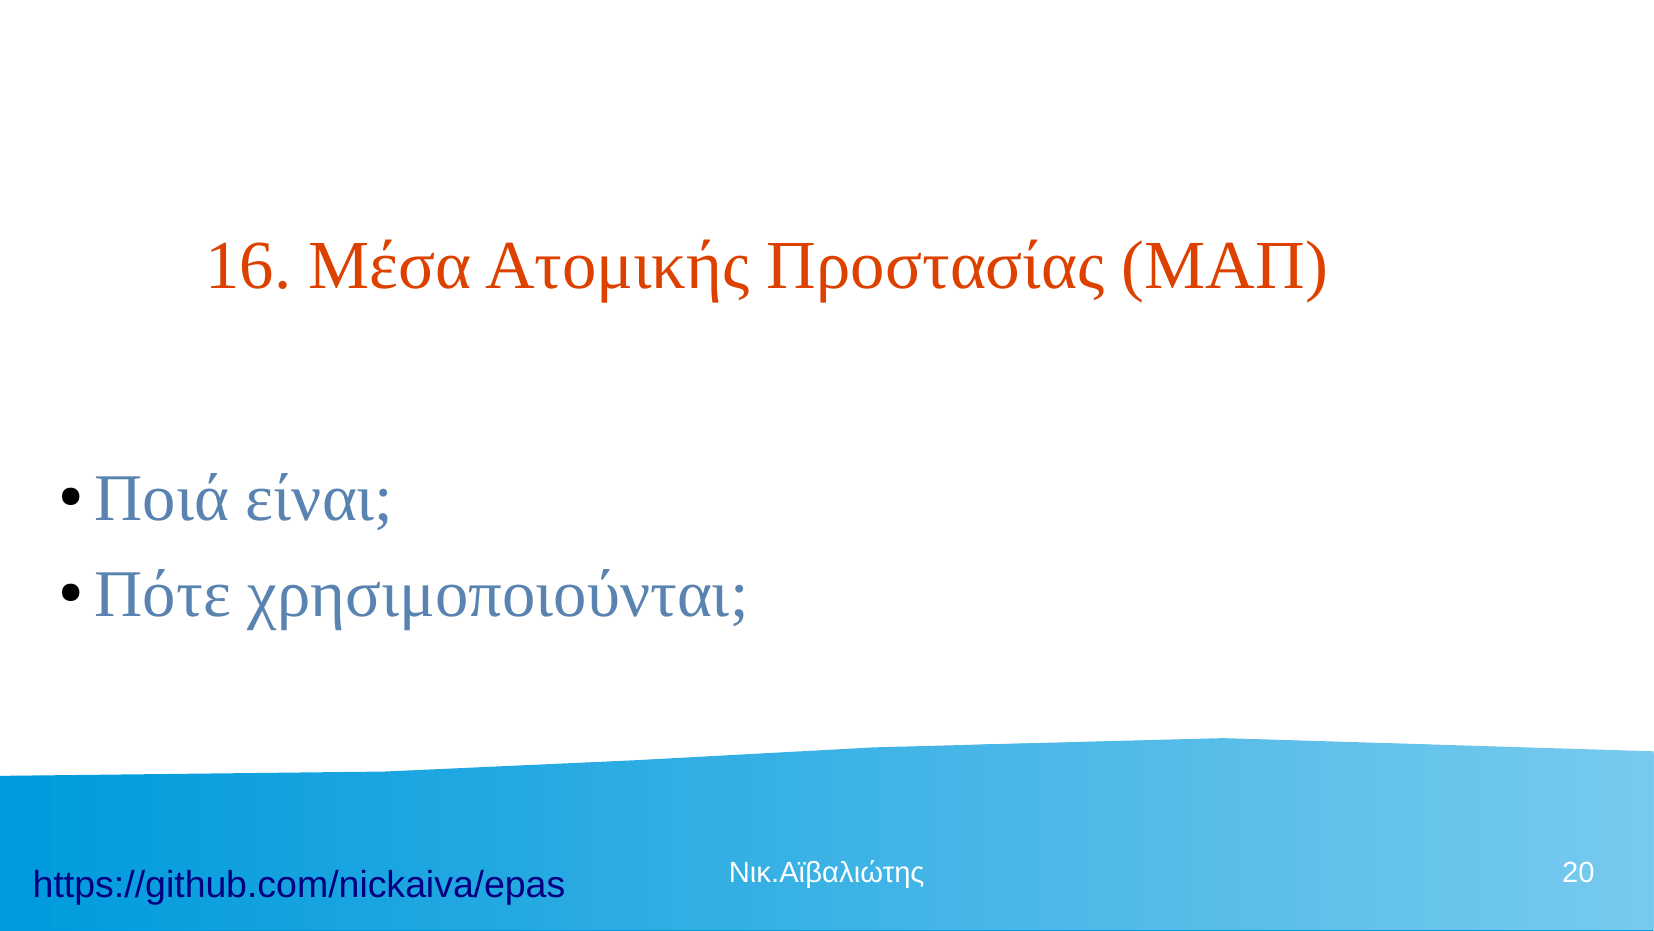

# 16. Μέσα Ατομικής Προστασίας (ΜΑΠ)
Ποιά είναι;
Πότε χρησιμοποιούνται;
Νικ.Αϊβαλιώτης
20